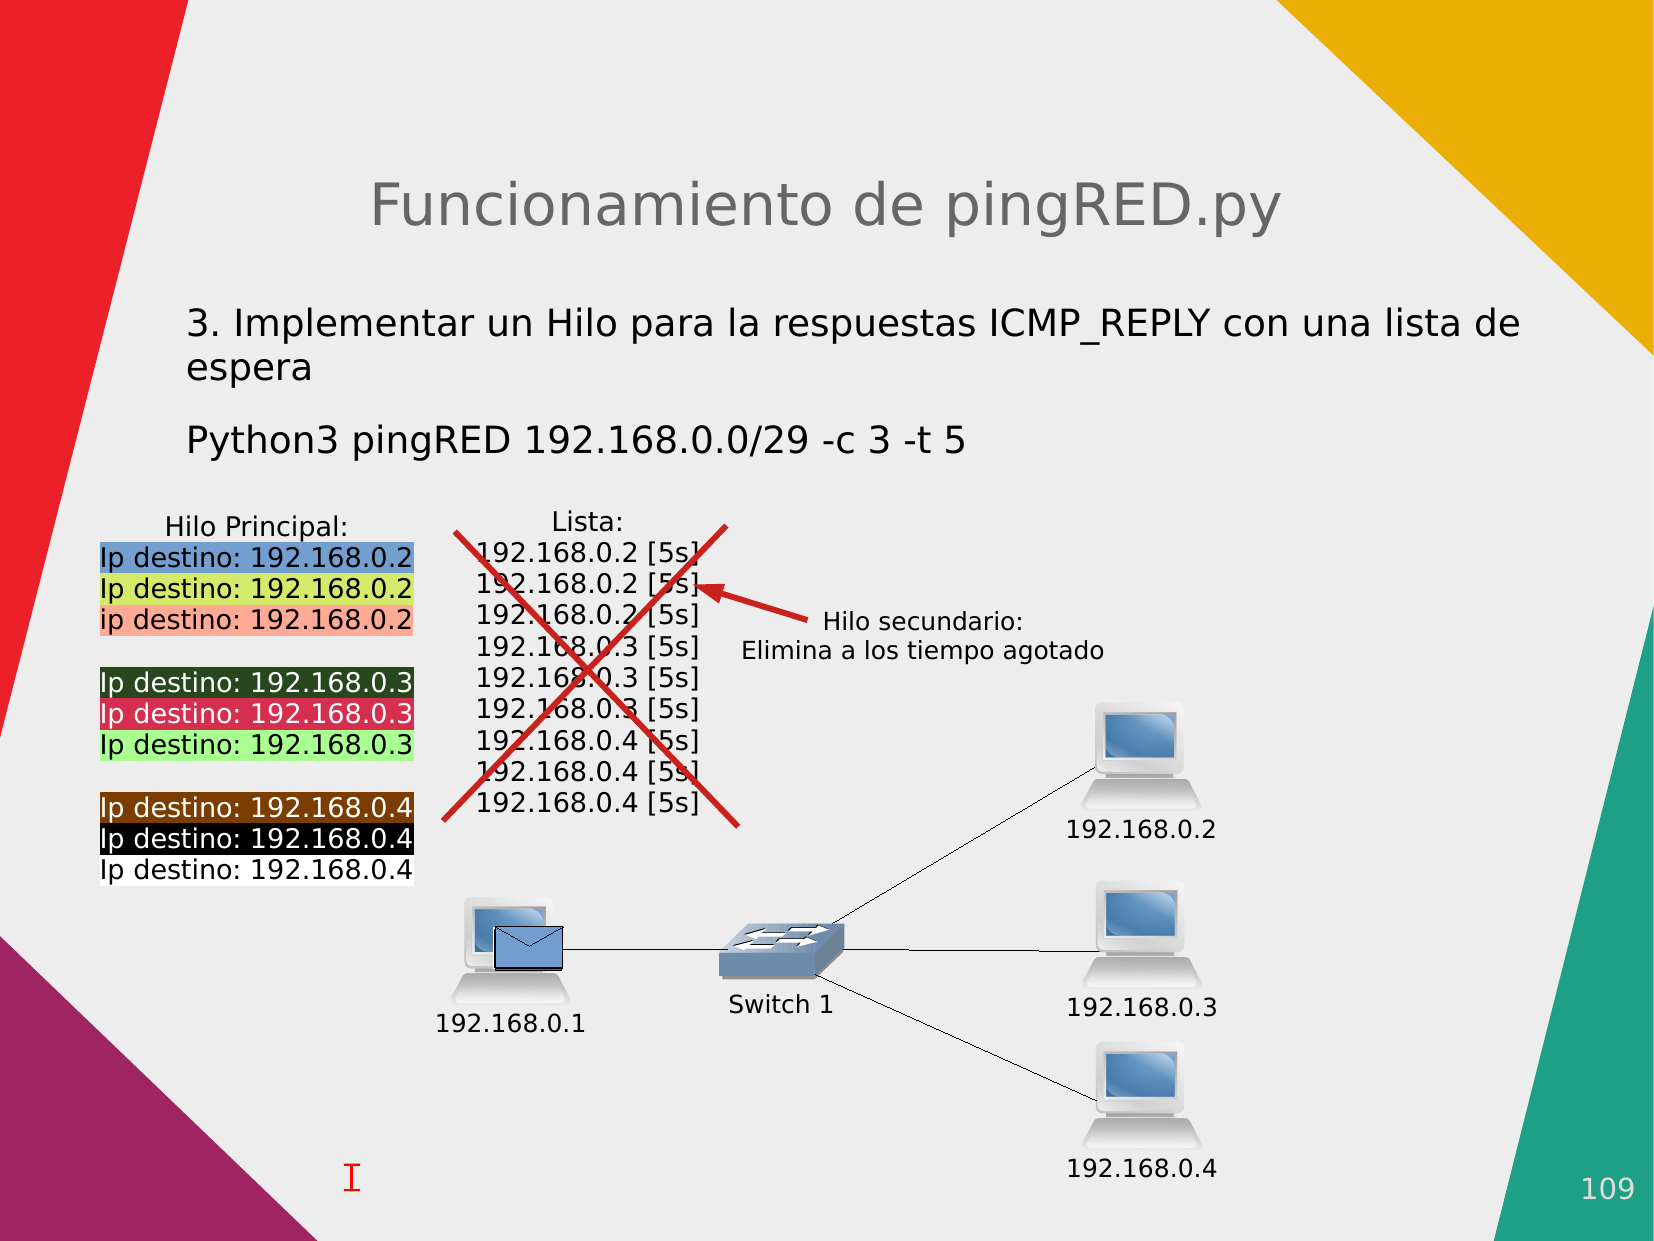

# Funcionamiento de pingRED.py
3. Implementar un Hilo para la respuestas ICMP_REPLY con una lista de espera
Python3 pingRED 192.168.0.0/29 -c 3 -t 5
Lista: 192.168.0.2 [0s] 192.168.0.2 [0s] 192.168.0.2 [0s] 192.168.0.3 [0s] 192.168.0.3 [0s] 192.168.0.3 [0s] 192.168.0.4 [0s] 192.168.0.4 [0s] 192.168.0.4 [0s]
Lista: 192.168.0.2 [1s] 192.168.0.2 [1s] 192.168.0.2 [1s] 192.168.0.3 [1s] 192.168.0.3 [1s] 192.168.0.3 [1s] 192.168.0.4 [1s] 192.168.0.4 [1s] 192.168.0.4 [1s]
Lista: 192.168.0.2 [5s] 192.168.0.2 [5s] 192.168.0.2 [5s] 192.168.0.3 [5s] 192.168.0.3 [5s] 192.168.0.3 [5s] 192.168.0.4 [5s] 192.168.0.4 [5s] 192.168.0.4 [5s]
Hilo Principal:
Ip destino: 192.168.0.2
Ip destino: 192.168.0.2
ip destino: 192.168.0.2
Ip destino: 192.168.0.3
Ip destino: 192.168.0.3
Ip destino: 192.168.0.3
Ip destino: 192.168.0.4
Ip destino: 192.168.0.4
Ip destino: 192.168.0.4
Hilo secundario:
Elimina a los tiempo agotado
192.168.0.2
192.168.0.3
192.168.0.1
Switch 1
192.168.0.4
### Chart
| Category | Columna 2 |
|---|---|
| 0 | 0.0 |
| 1 | 0.0 |
| 2 | 0.0 |
| 3 | 0.0 |
| 4 | 0.0 |
| 5 | 0.0 |
| 6 | 0.0 |
| 7 | 0.0 |
| 8 | 0.0 |
| 9 | 0.0 |
| 10 | 0.0 |
109